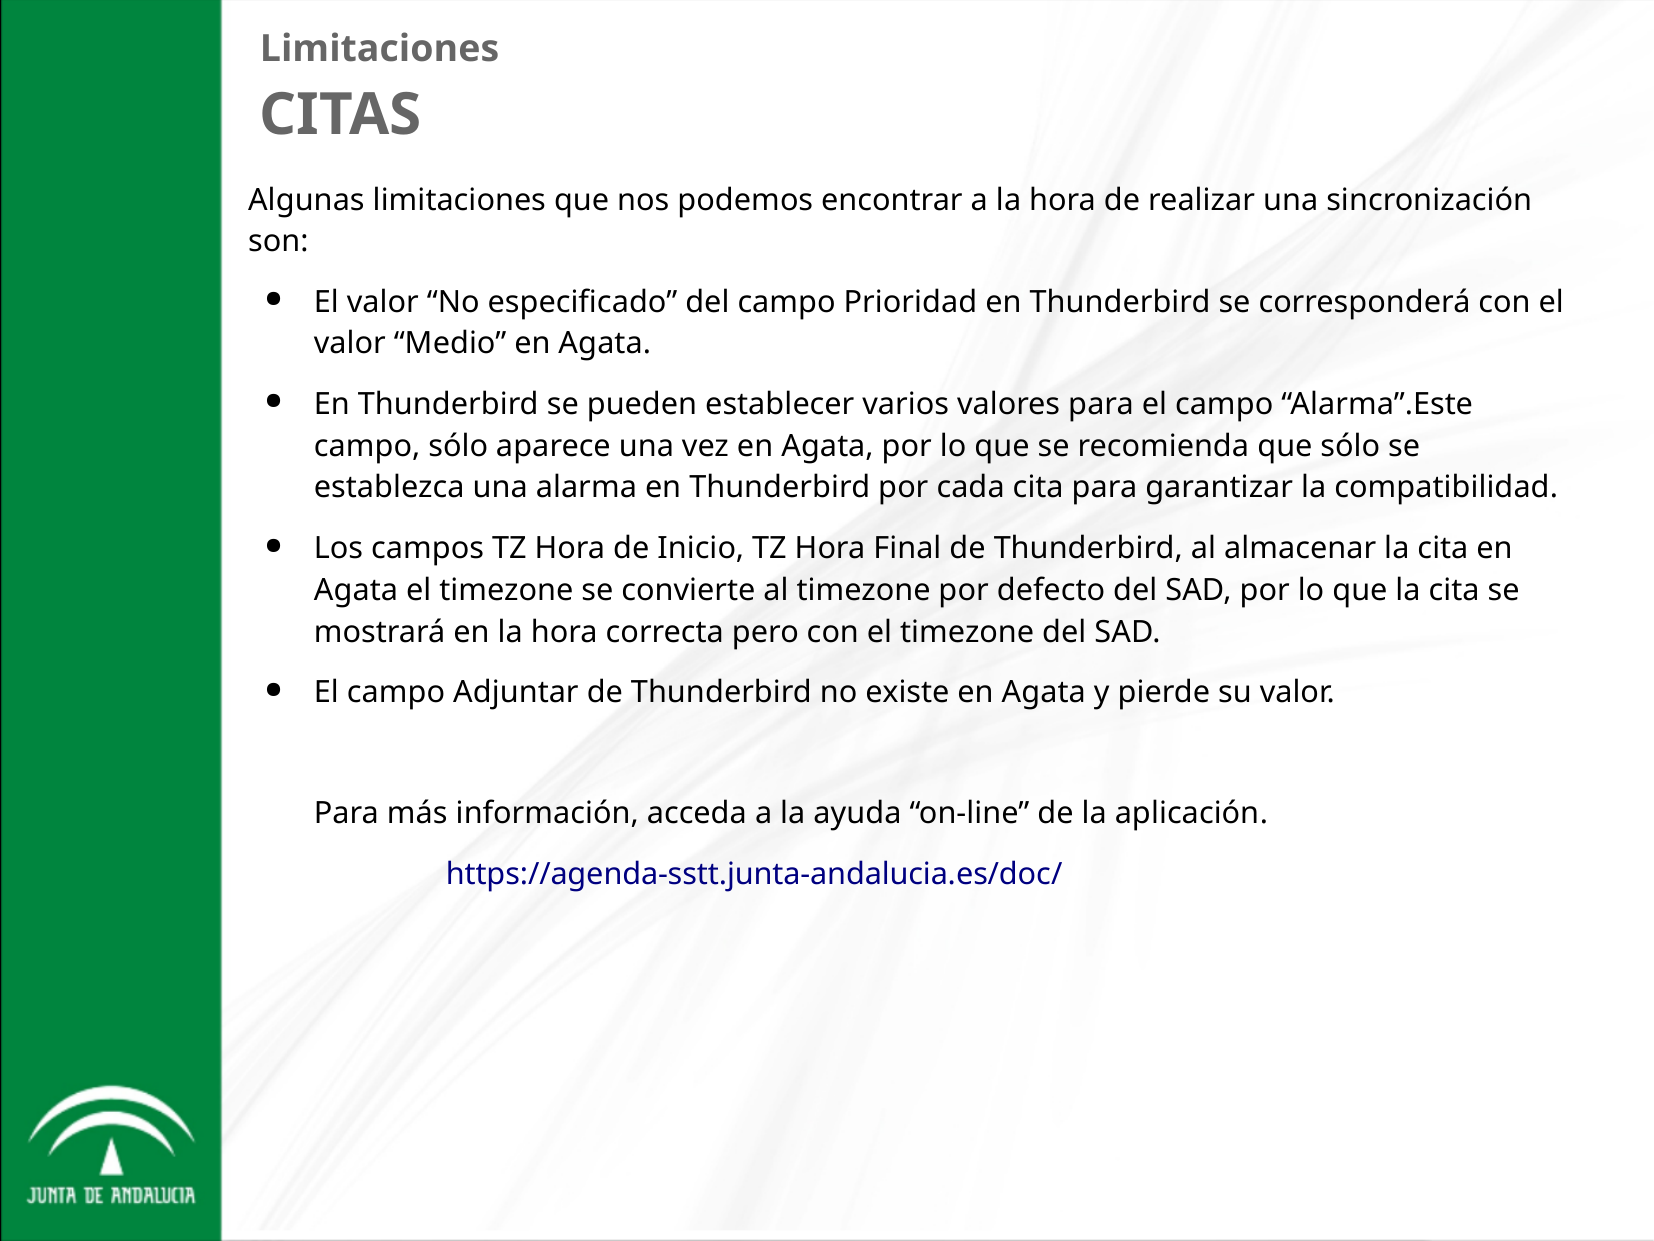

# Limitaciones CITAS
Algunas limitaciones que nos podemos encontrar a la hora de realizar una sincronización son:
El valor “No especificado” del campo Prioridad en Thunderbird se corresponderá con el valor “Medio” en Agata.
En Thunderbird se pueden establecer varios valores para el campo “Alarma”.Este campo, sólo aparece una vez en Agata, por lo que se recomienda que sólo se establezca una alarma en Thunderbird por cada cita para garantizar la compatibilidad.
Los campos TZ Hora de Inicio, TZ Hora Final de Thunderbird, al almacenar la cita en Agata el timezone se convierte al timezone por defecto del SAD, por lo que la cita se mostrará en la hora correcta pero con el timezone del SAD.
El campo Adjuntar de Thunderbird no existe en Agata y pierde su valor.
Para más información, acceda a la ayuda “on-line” de la aplicación.
https://agenda-sstt.junta-andalucia.es/doc/